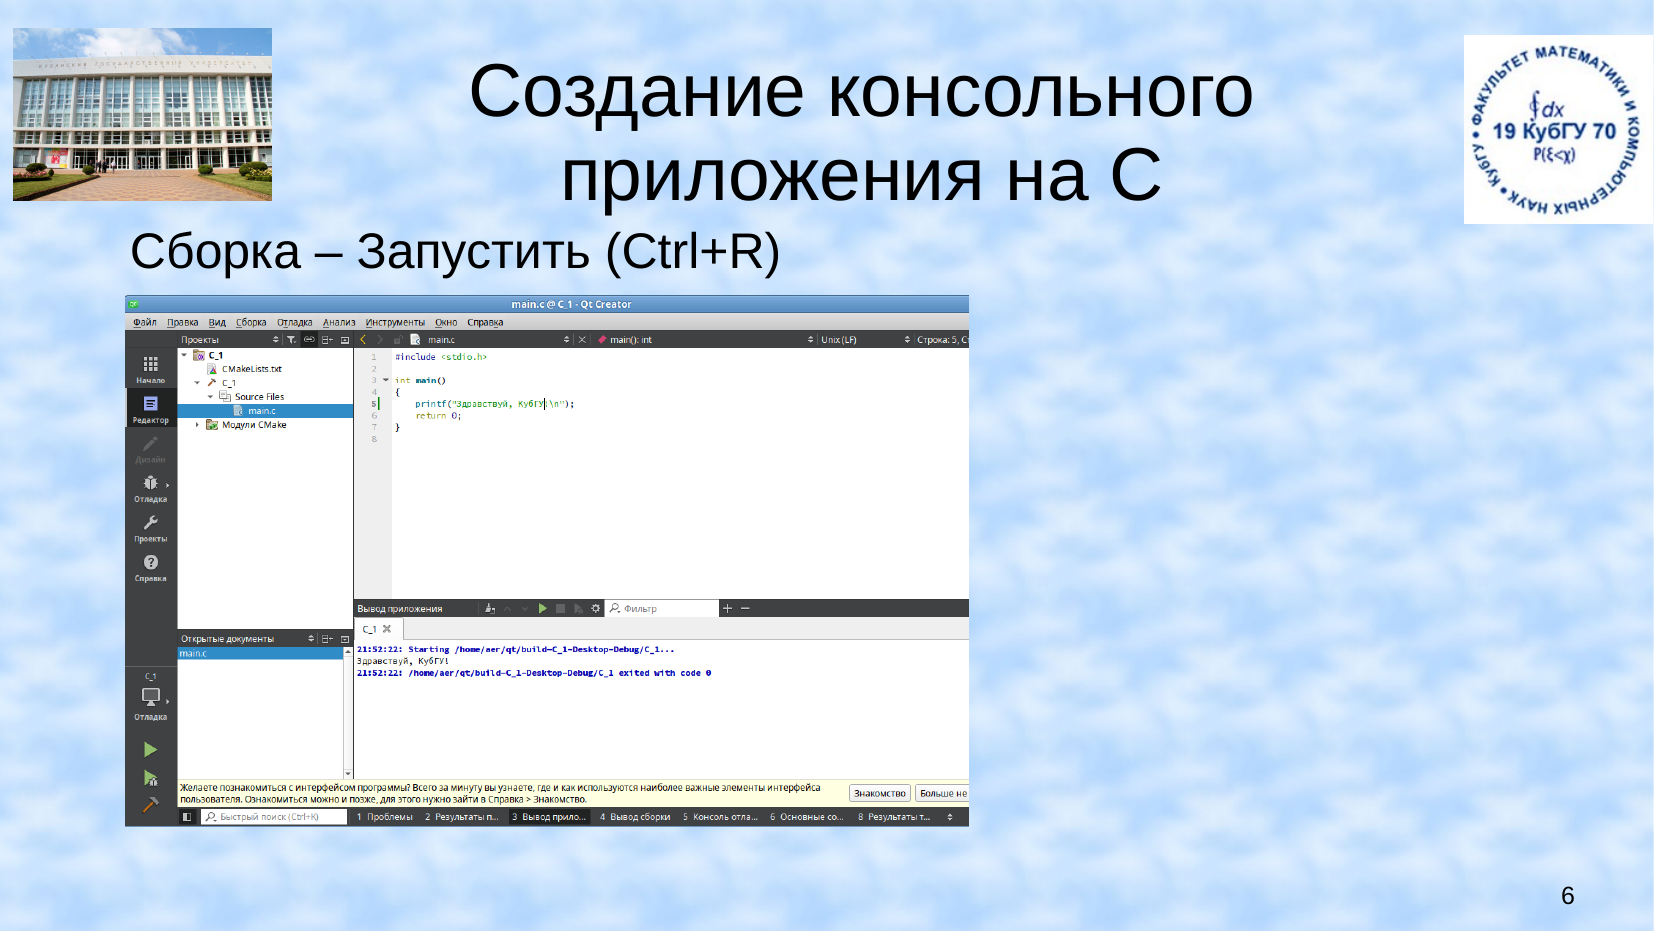

# Создание консольного приложения на С
Сборка – Запустить (Ctrl+R)